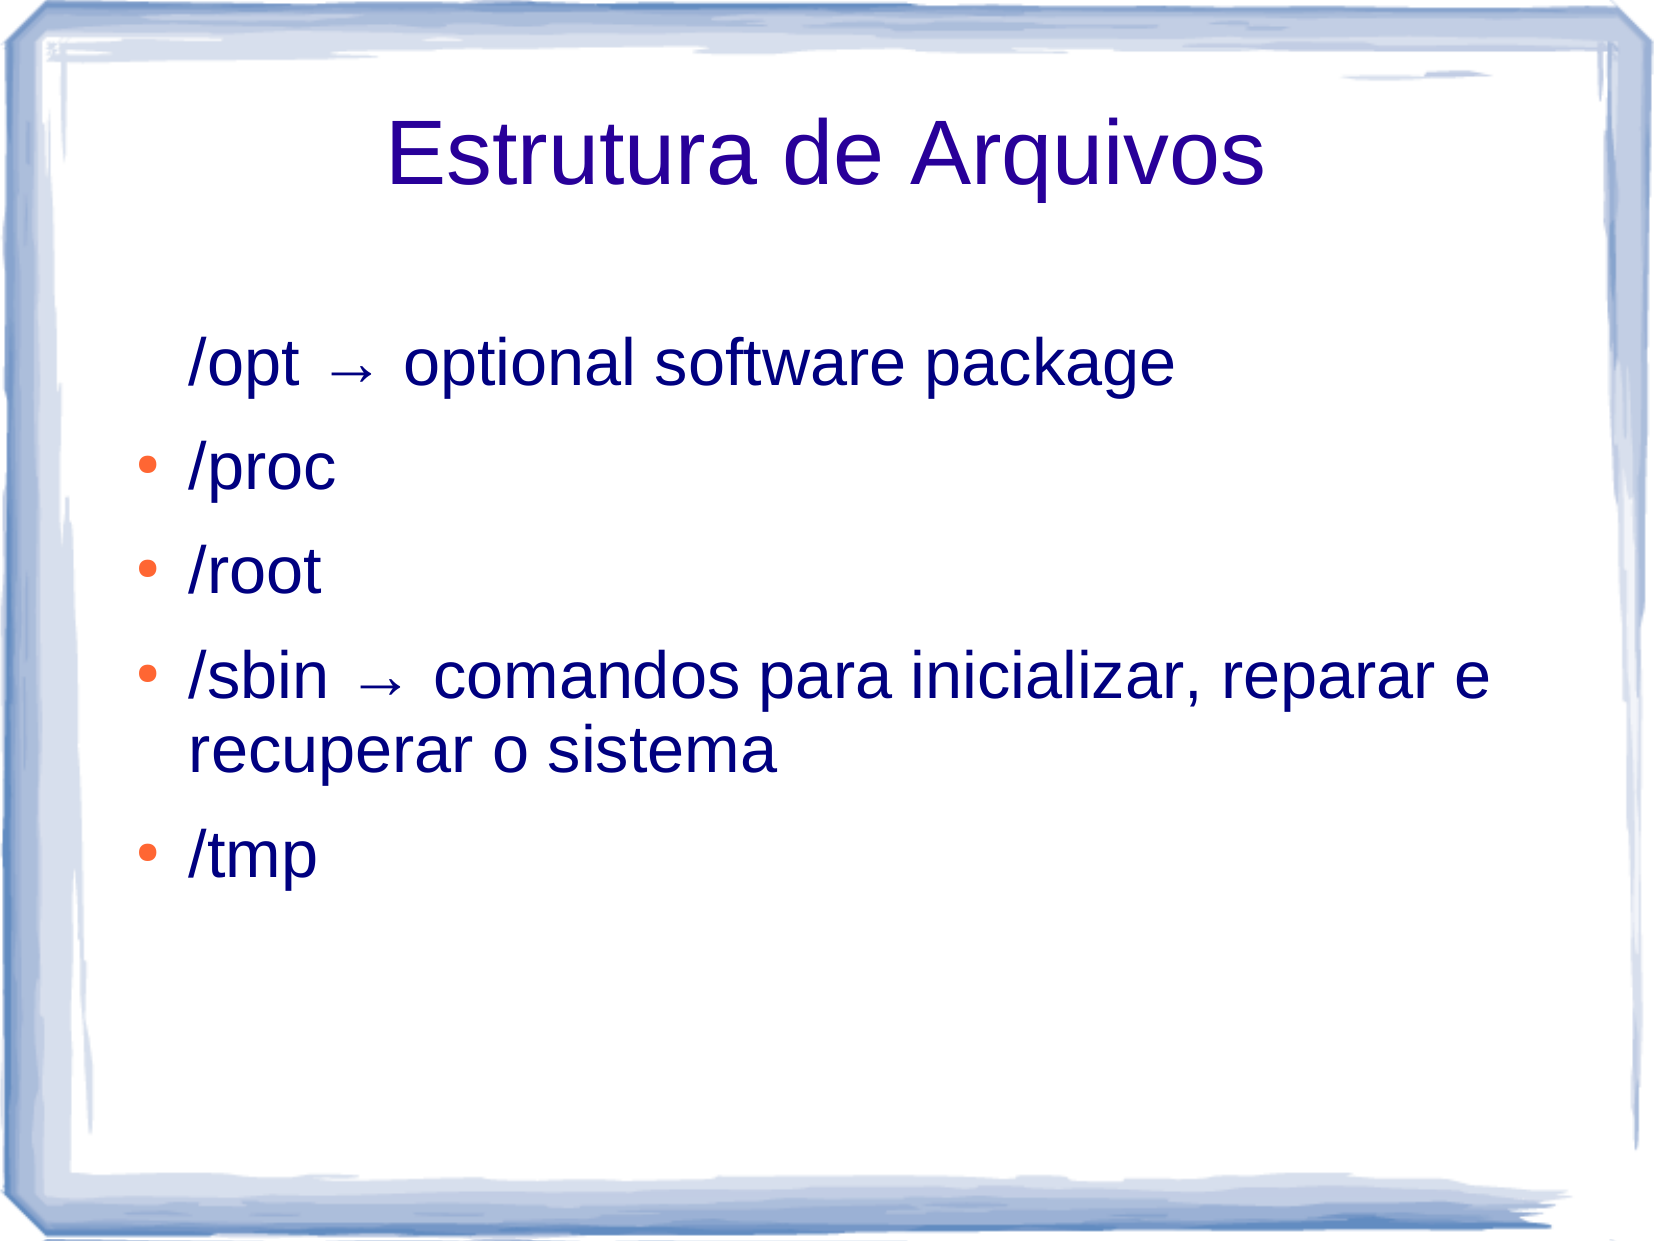

# Estrutura de Arquivos
/opt → optional software package
/proc
/root
/sbin → comandos para inicializar, reparar e recuperar o sistema
/tmp